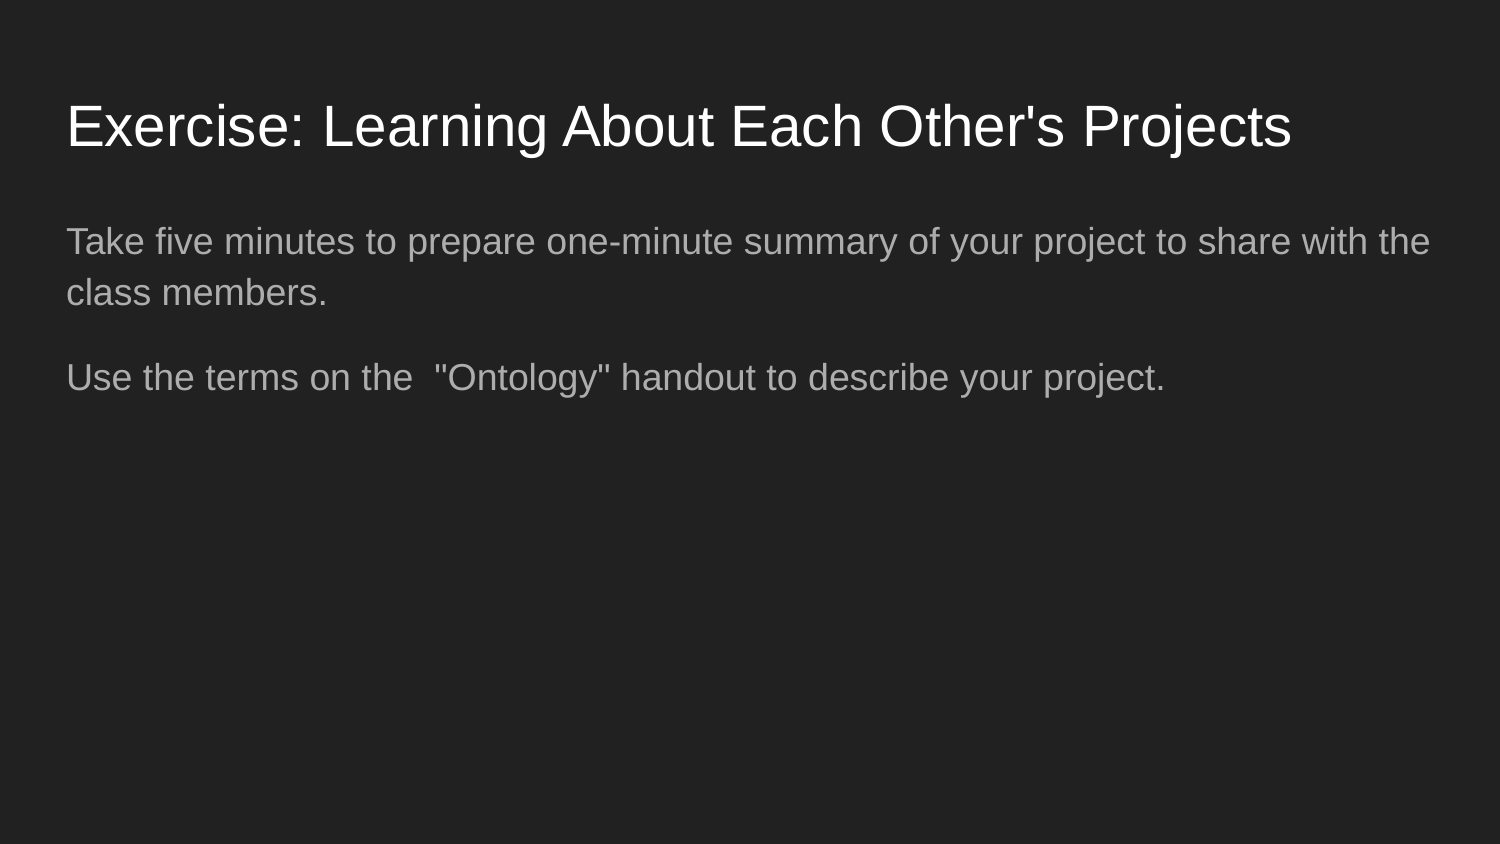

# Exercise: Learning About Each Other's Projects
Take five minutes to prepare one-minute summary of your project to share with the class members.
Use the terms on the "Ontology" handout to describe your project.